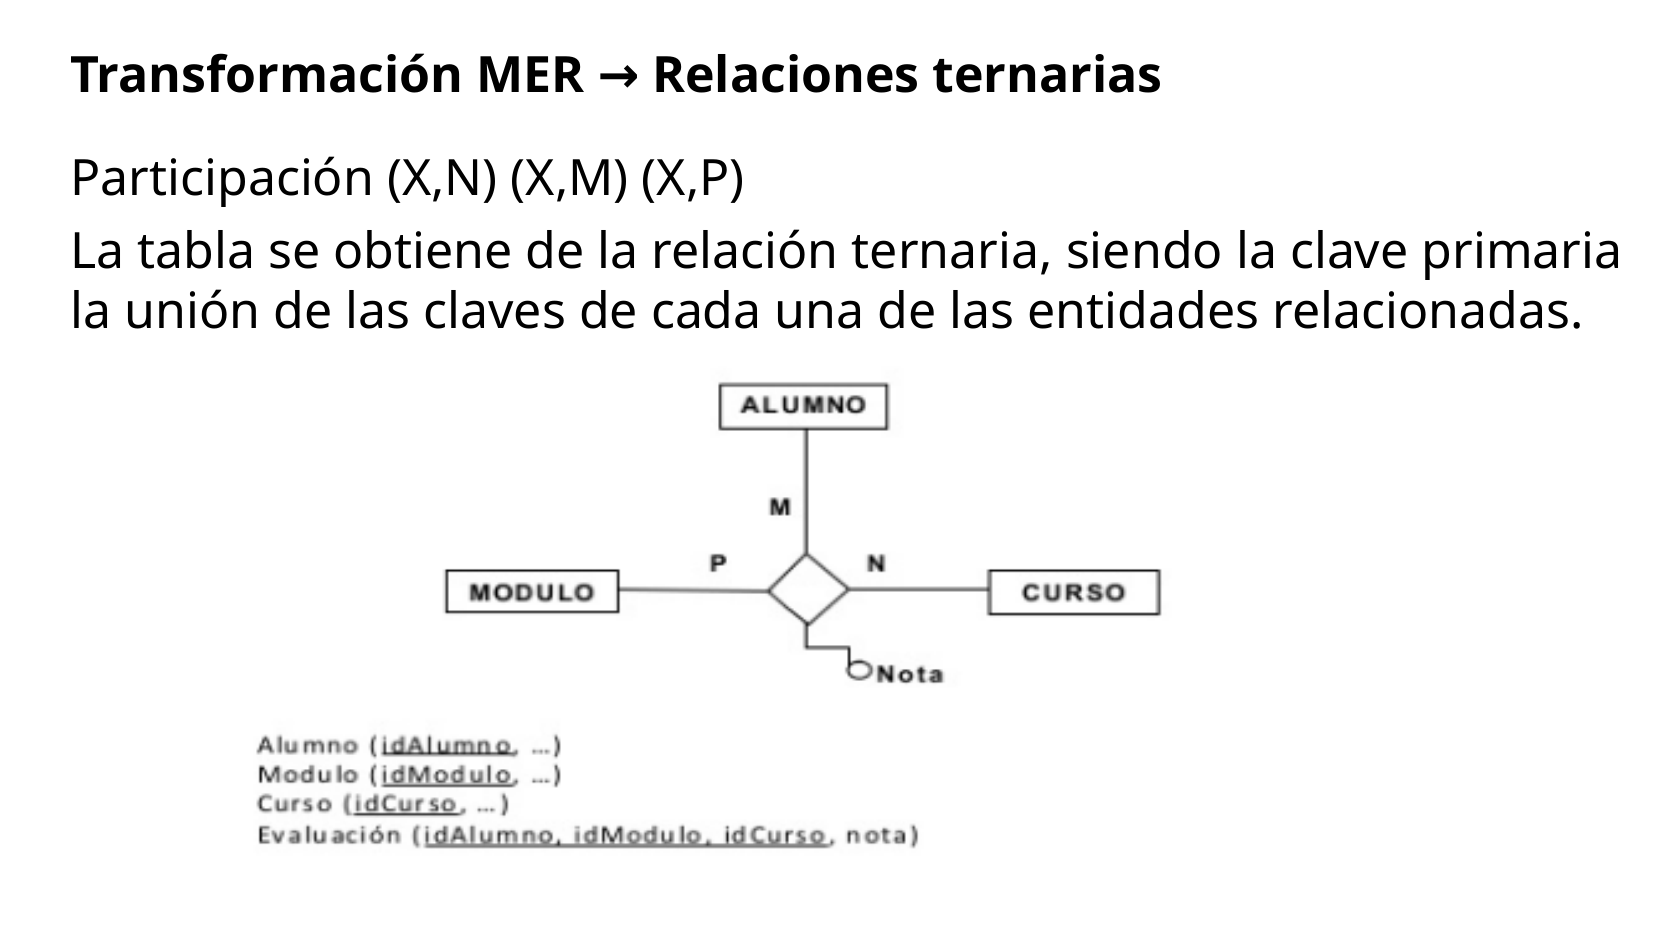

Transformación MER → Relaciones ternarias
Participación (X,N) (X,M) (X,P)
La tabla se obtiene de la relación ternaria, siendo la clave primaria la unión de las claves de cada una de las entidades relacionadas.